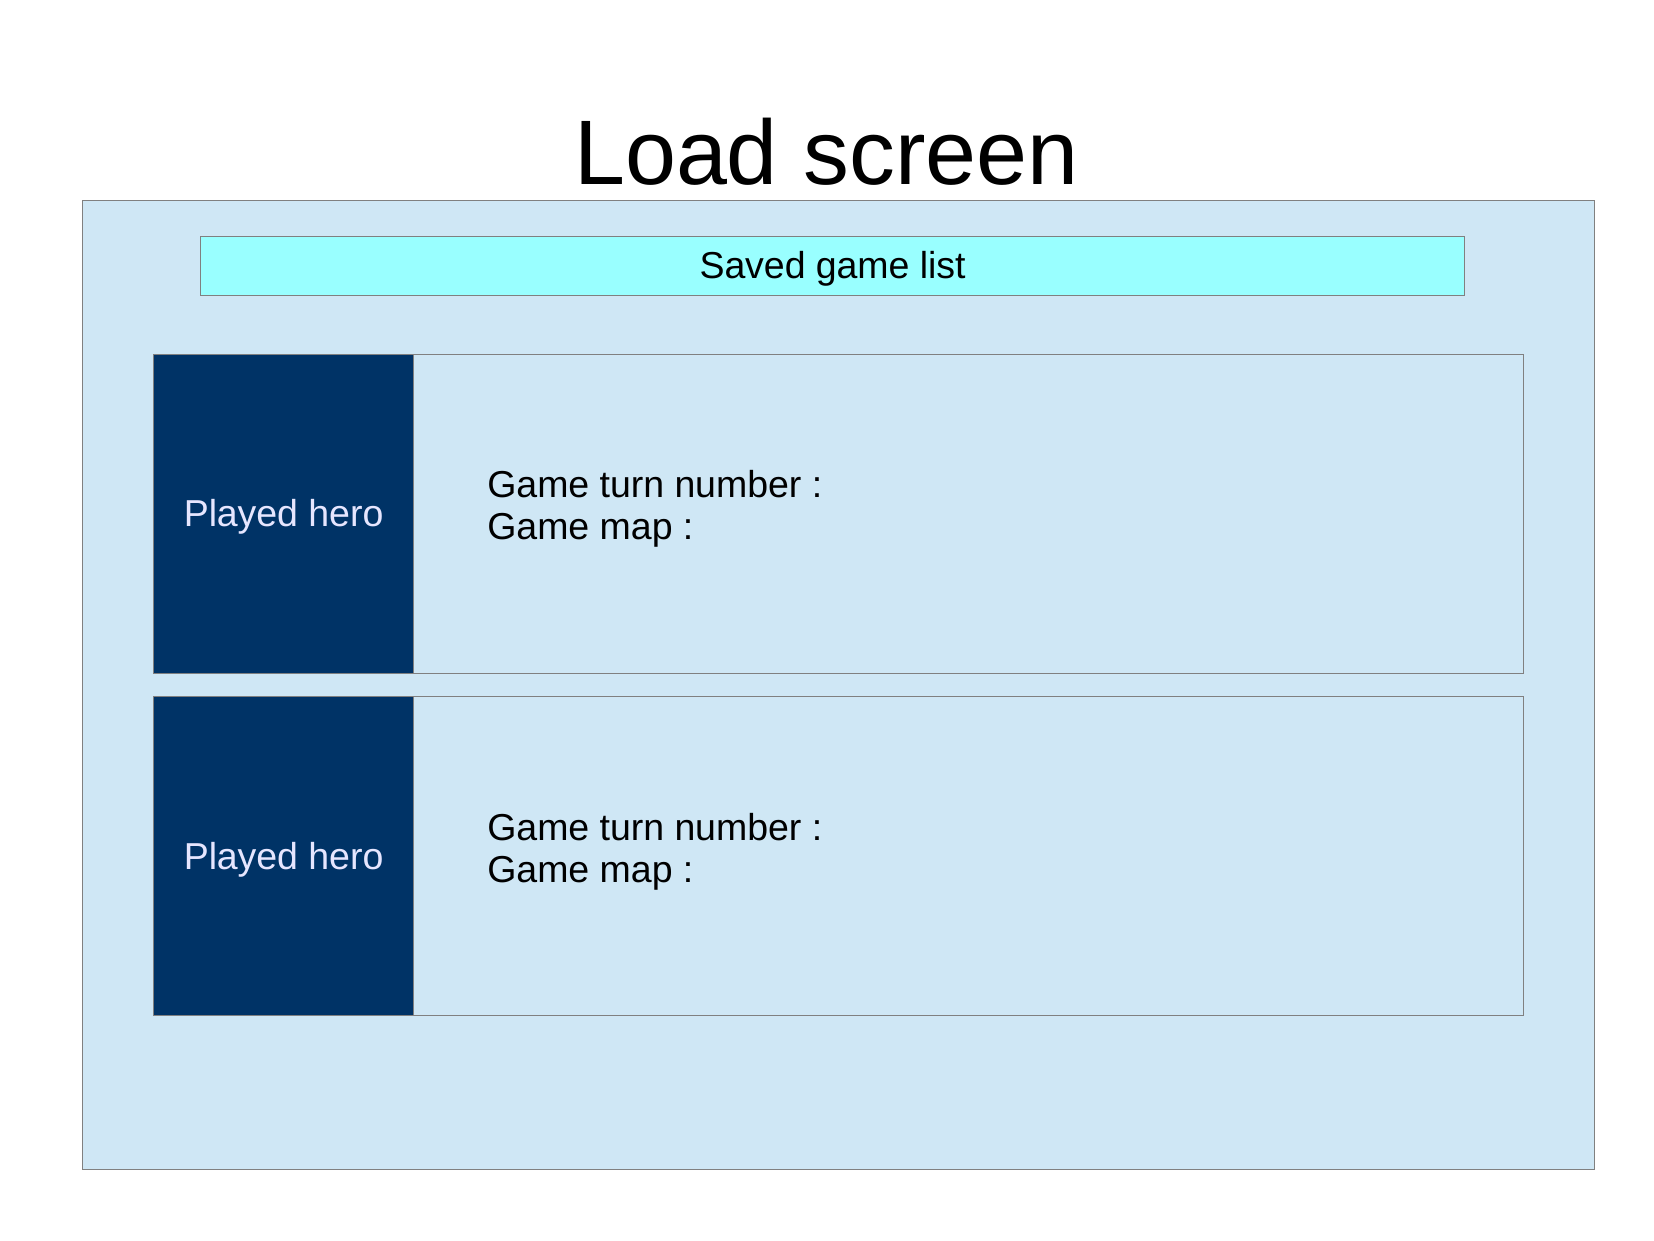

# Load screen
Saved game list
Played hero
Game turn number :
Game map :
Played hero
Game turn number :
Game map :